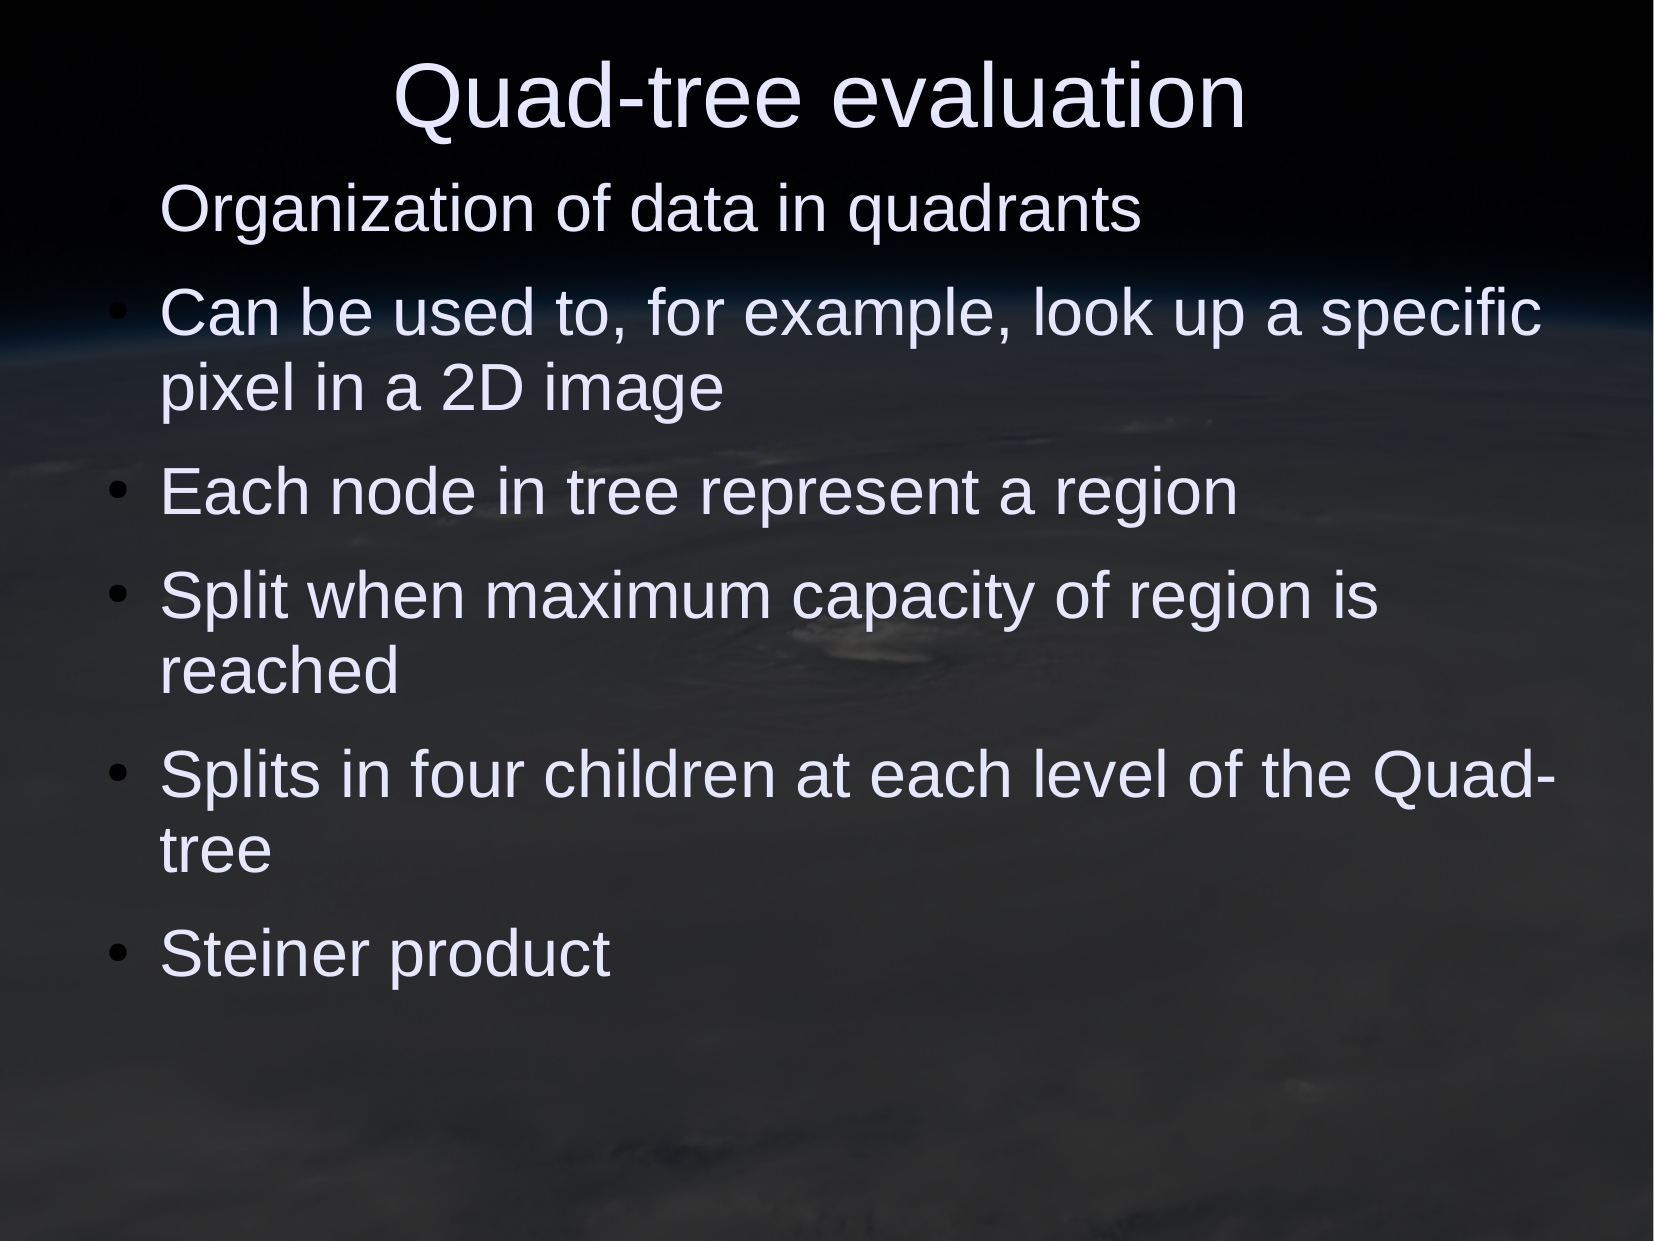

# Quad-tree evaluation
Organization of data in quadrants
Can be used to, for example, look up a specific pixel in a 2D image
Each node in tree represent a region
Split when maximum capacity of region is reached
Splits in four children at each level of the Quad-tree
Steiner product